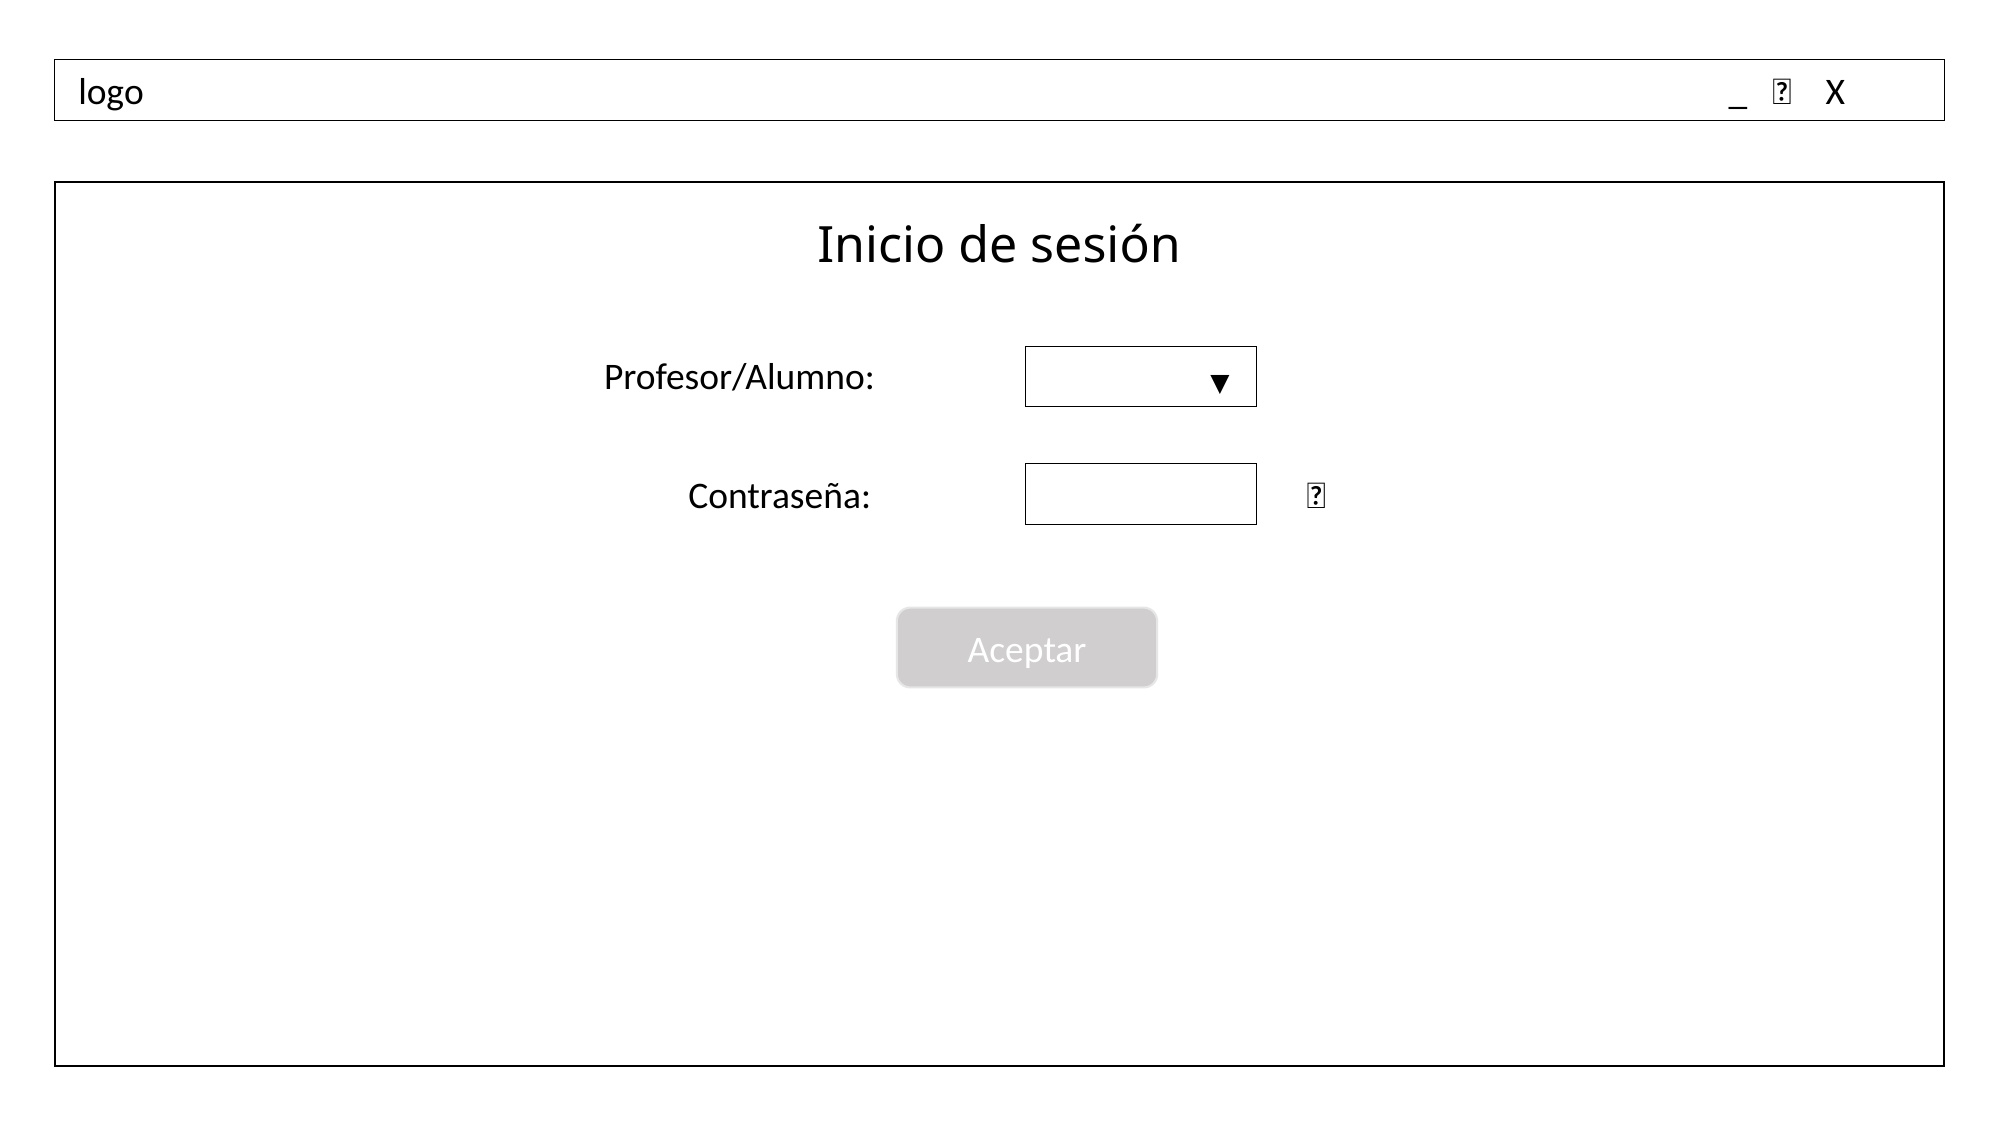

logo _ 🔲 X
Inicio de sesión
Profesor/Alumno:
 ▼
Contraseña:
👀
Aceptar